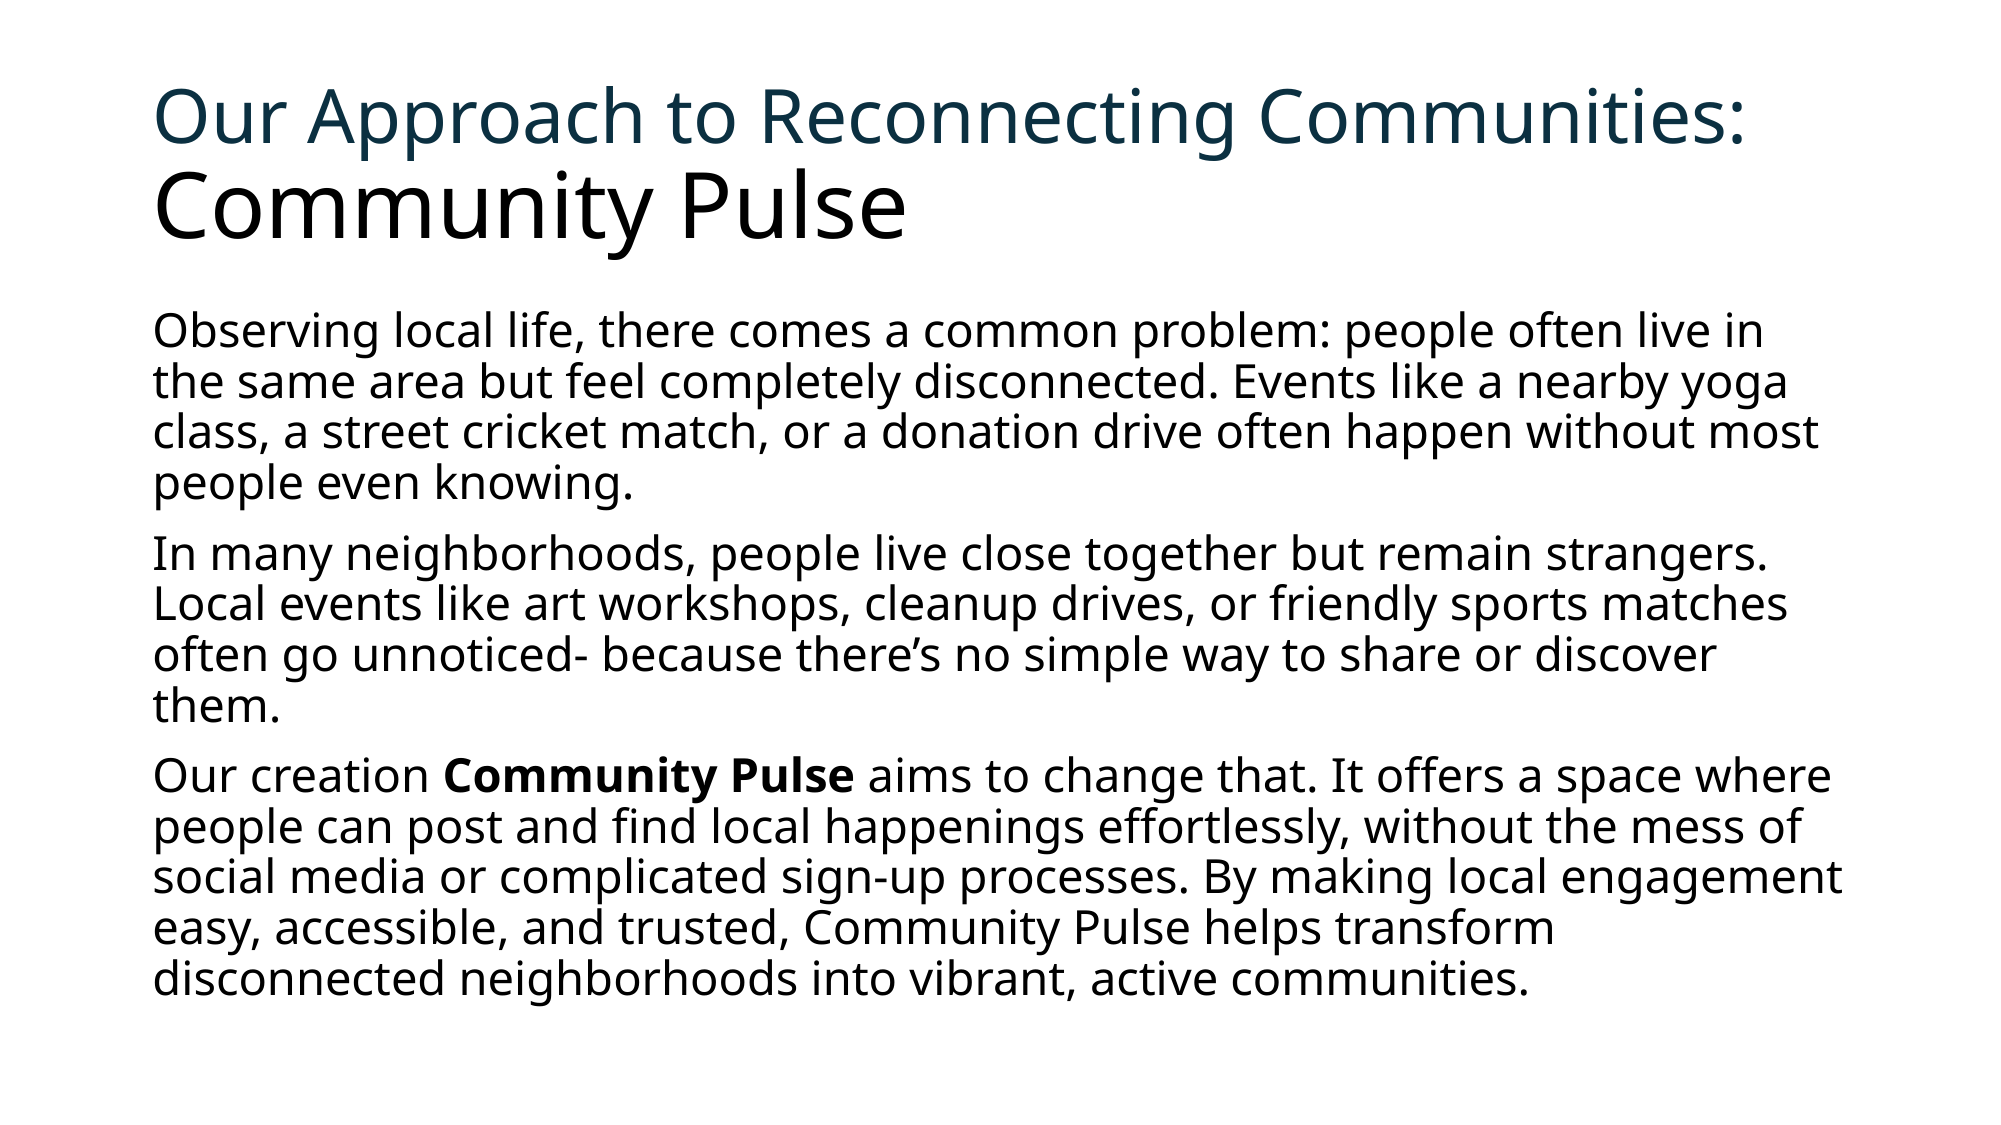

# Our Approach to Reconnecting Communities: Community Pulse
Observing local life, there comes a common problem: people often live in the same area but feel completely disconnected. Events like a nearby yoga class, a street cricket match, or a donation drive often happen without most people even knowing.
In many neighborhoods, people live close together but remain strangers. Local events like art workshops, cleanup drives, or friendly sports matches often go unnoticed- because there’s no simple way to share or discover them.
Our creation Community Pulse aims to change that. It offers a space where people can post and find local happenings effortlessly, without the mess of social media or complicated sign-up processes. By making local engagement easy, accessible, and trusted, Community Pulse helps transform disconnected neighborhoods into vibrant, active communities.